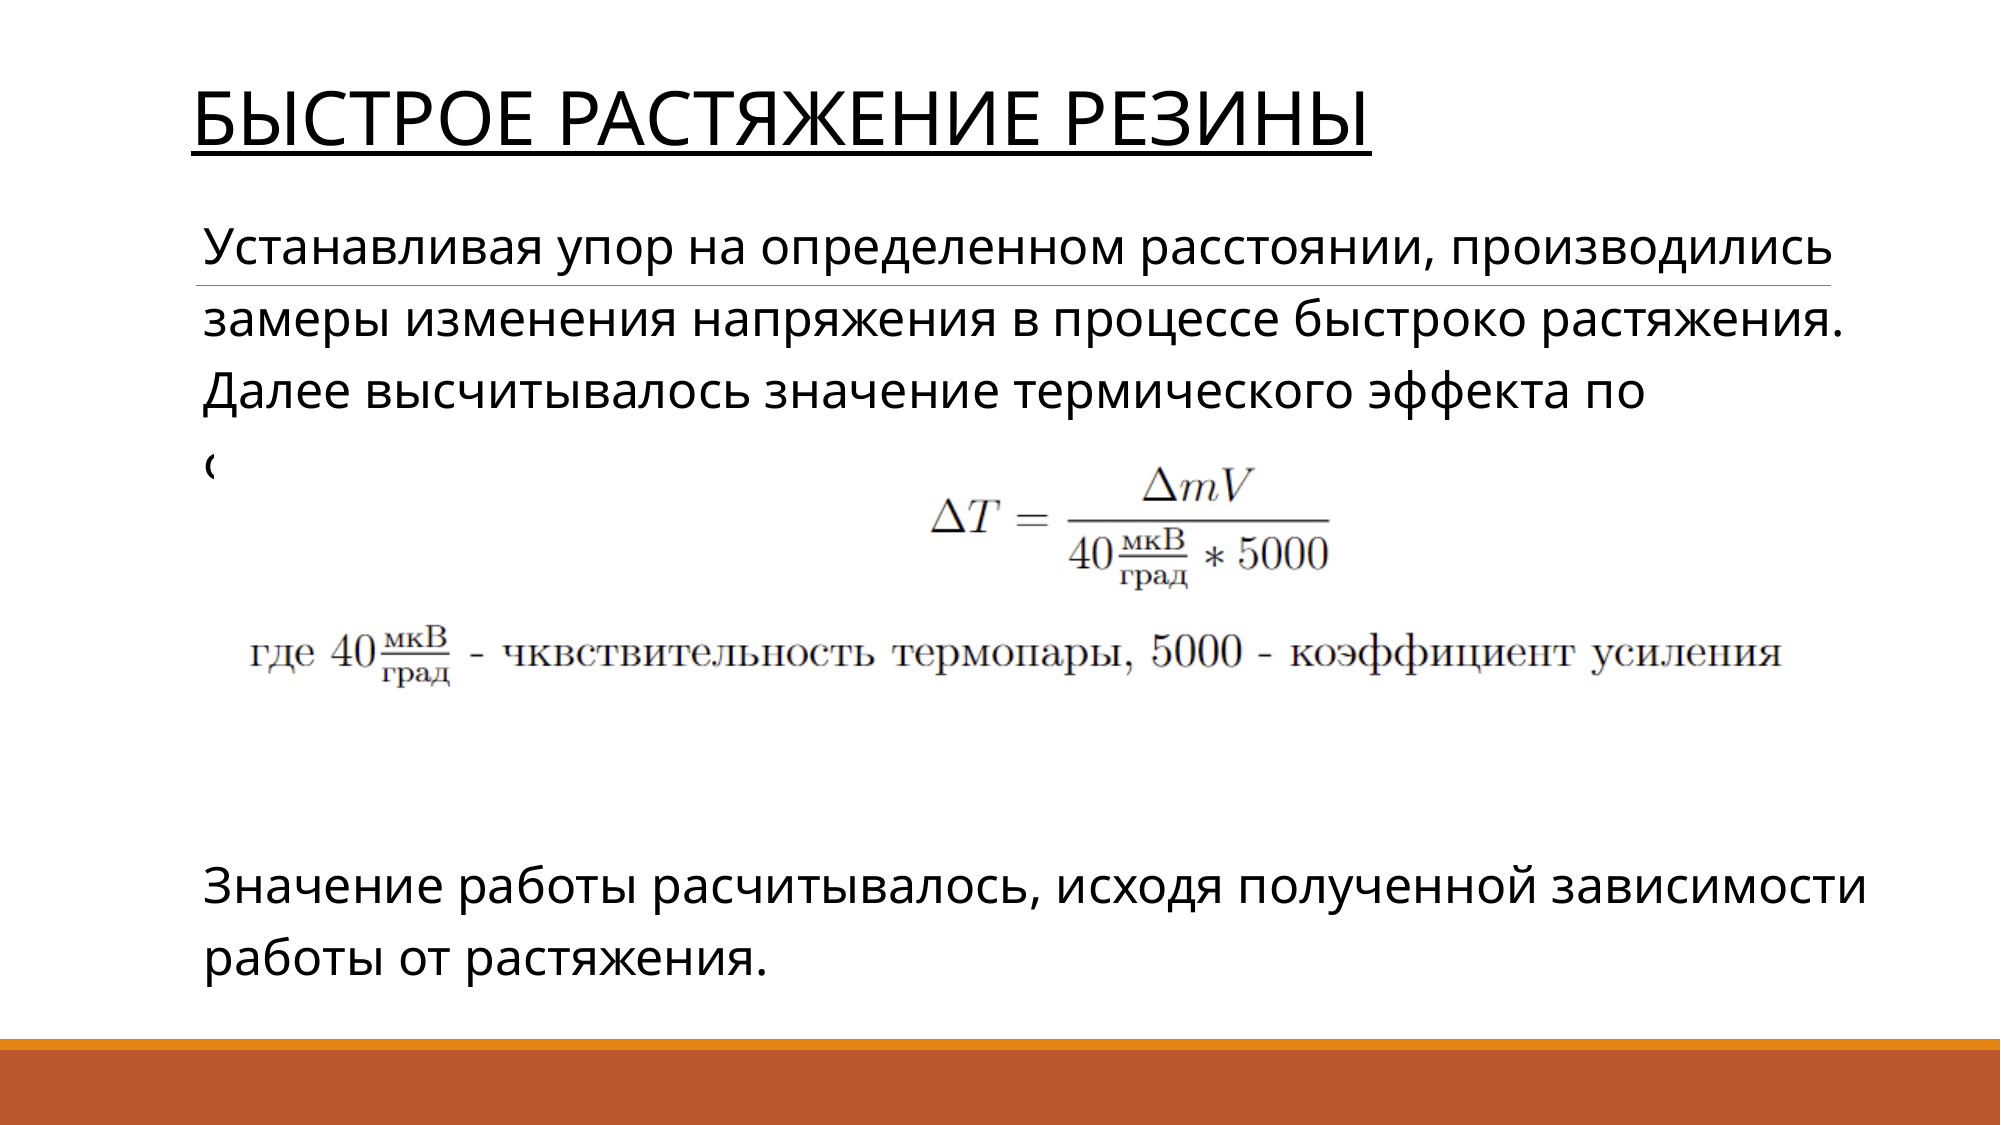

# Быстрое растяжение резины
Устанавливая упор на определенном расстоянии, производились замеры изменения напряжения в процессе быстроко растяжения. Далее высчитывалось значение термического эффекта по формуле:
Значение работы расчитывалось, исходя полученной зависимости работы от растяжения.